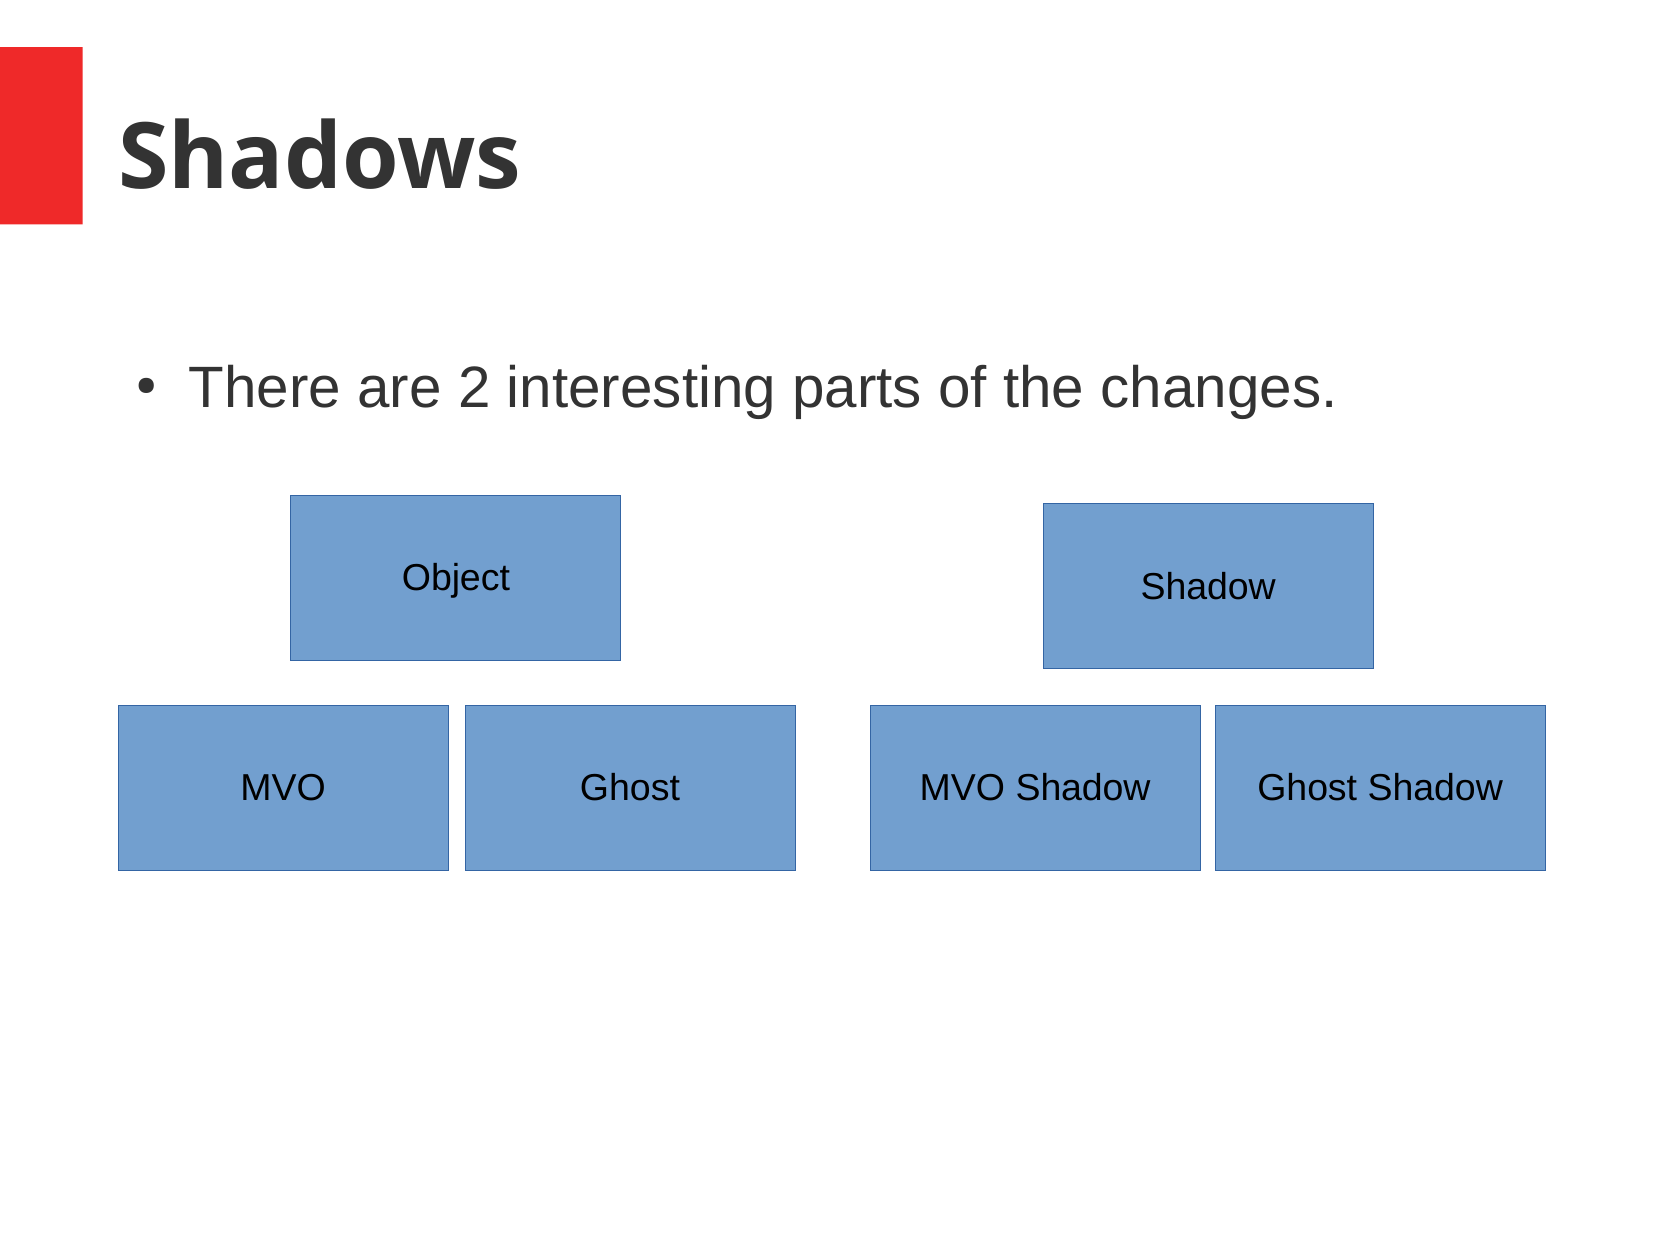

# Shadows
There are 2 interesting parts of the changes.
Object
Shadow
MVO
Ghost
MVO Shadow
Ghost Shadow